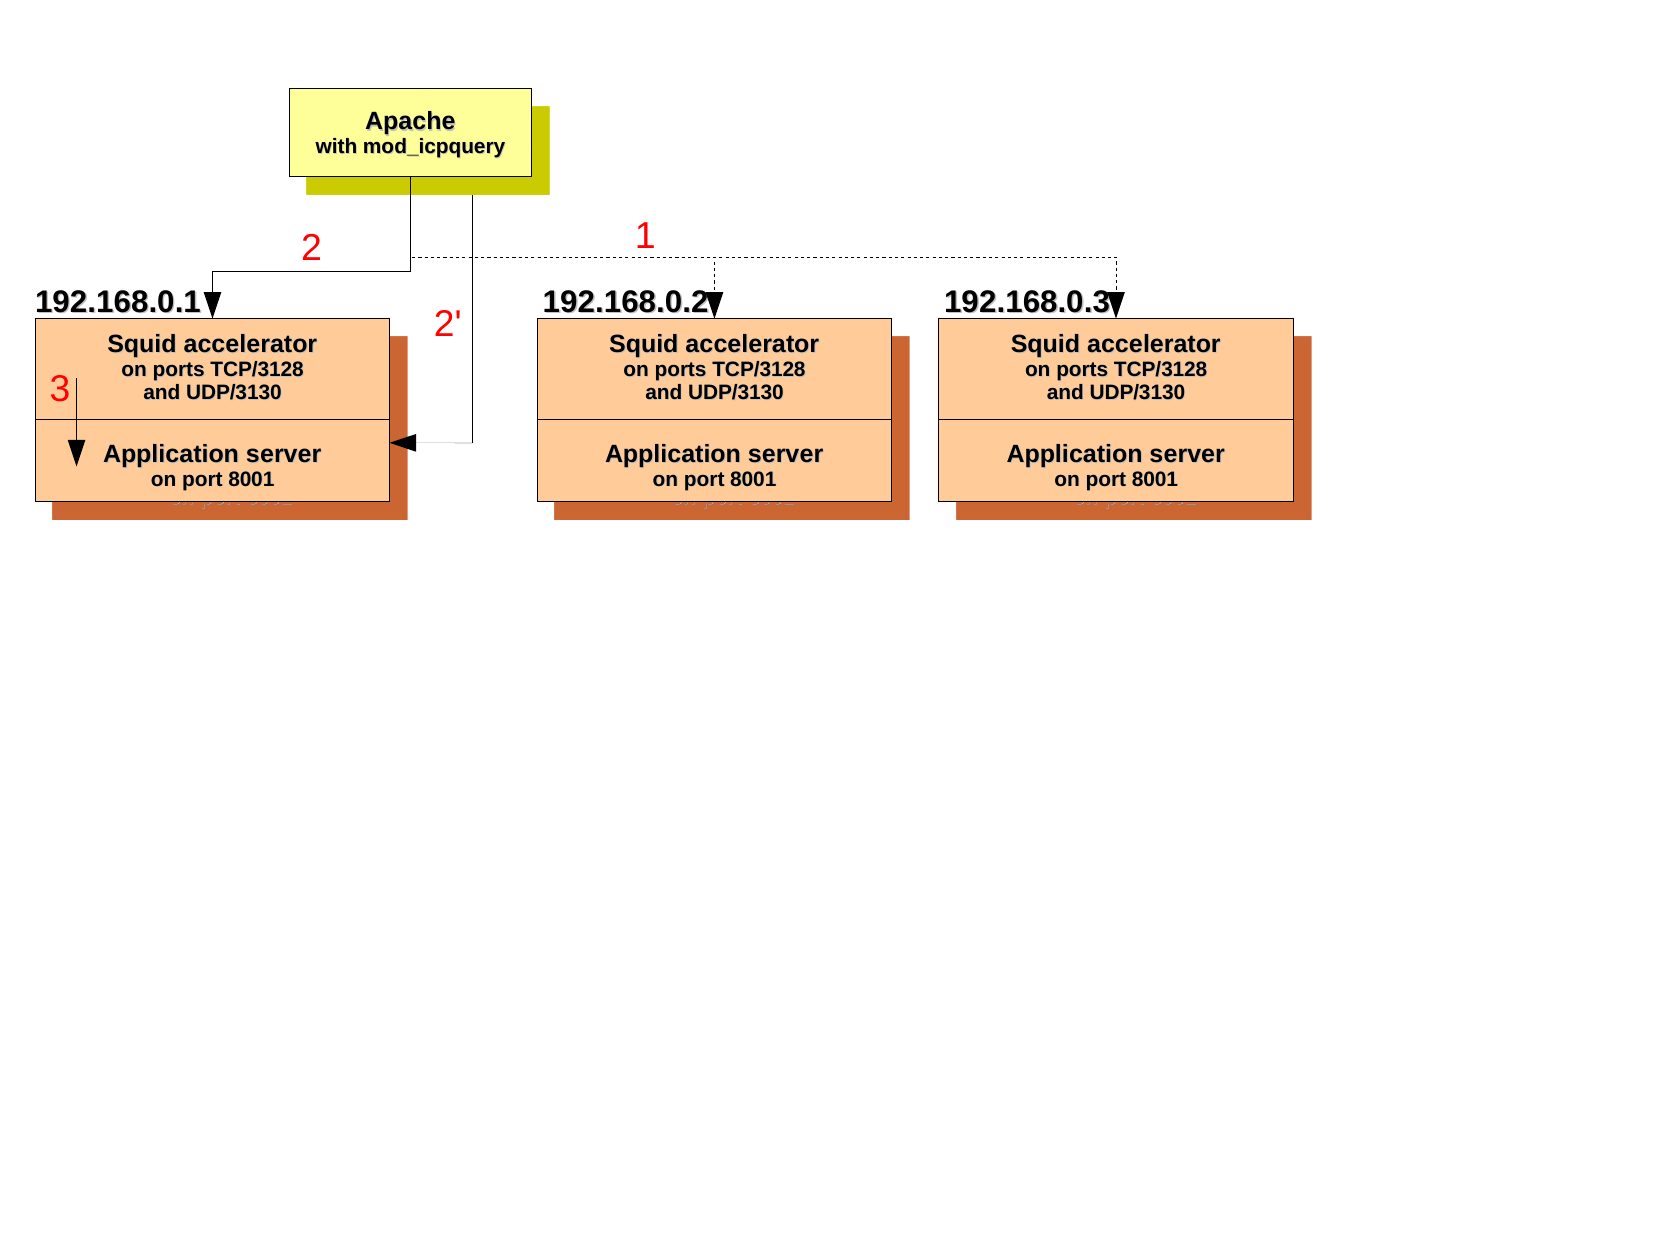

Apache
with mod_icpquery
1
192.168.0.1
192.168.0.2
192.168.0.3
2'
Squid accelerator
on ports TCP/3128
and UDP/3130
Application server
on port 8001
Squid accelerator
on ports TCP/3128
and UDP/3130
Application server
on port 8001
Squid accelerator
on ports TCP/3128
and UDP/3130
Application server
on port 8001
3